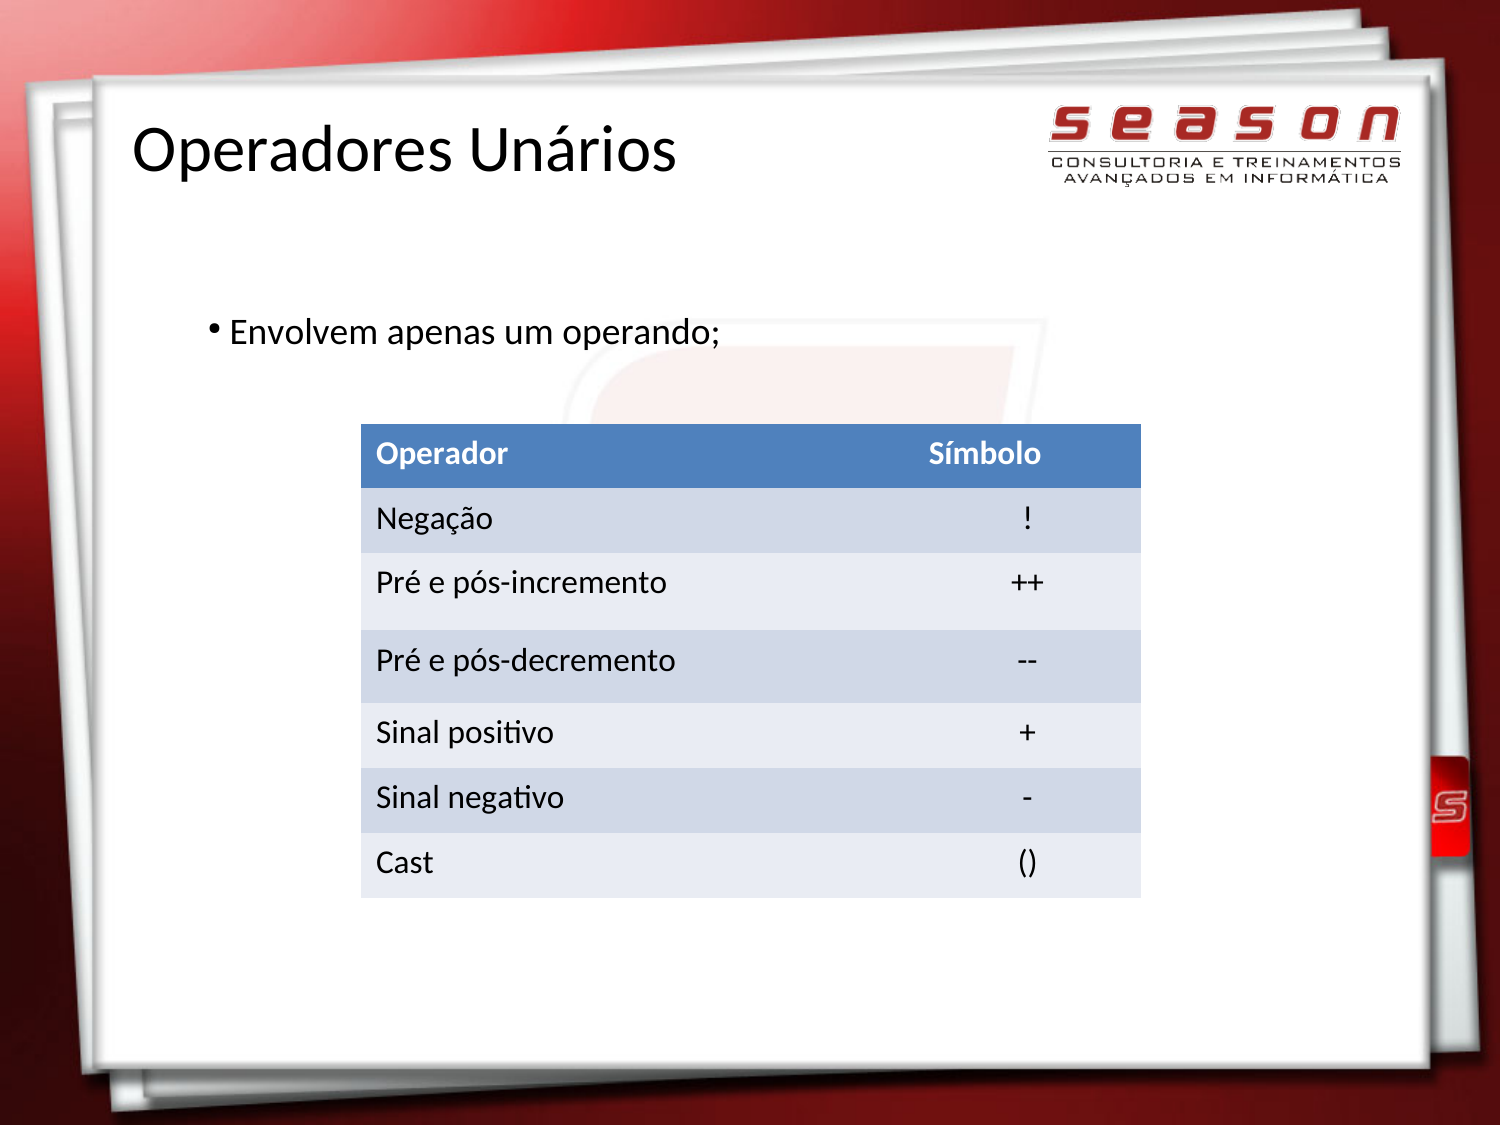

# Operadores Unários
 Envolvem apenas um operando;
| Operador | Símbolo |
| --- | --- |
| Negação | ! |
| Pré e pós-incremento | ++ |
| Pré e pós-decremento | -- |
| Sinal positivo | + |
| Sinal negativo | - |
| Cast | () |